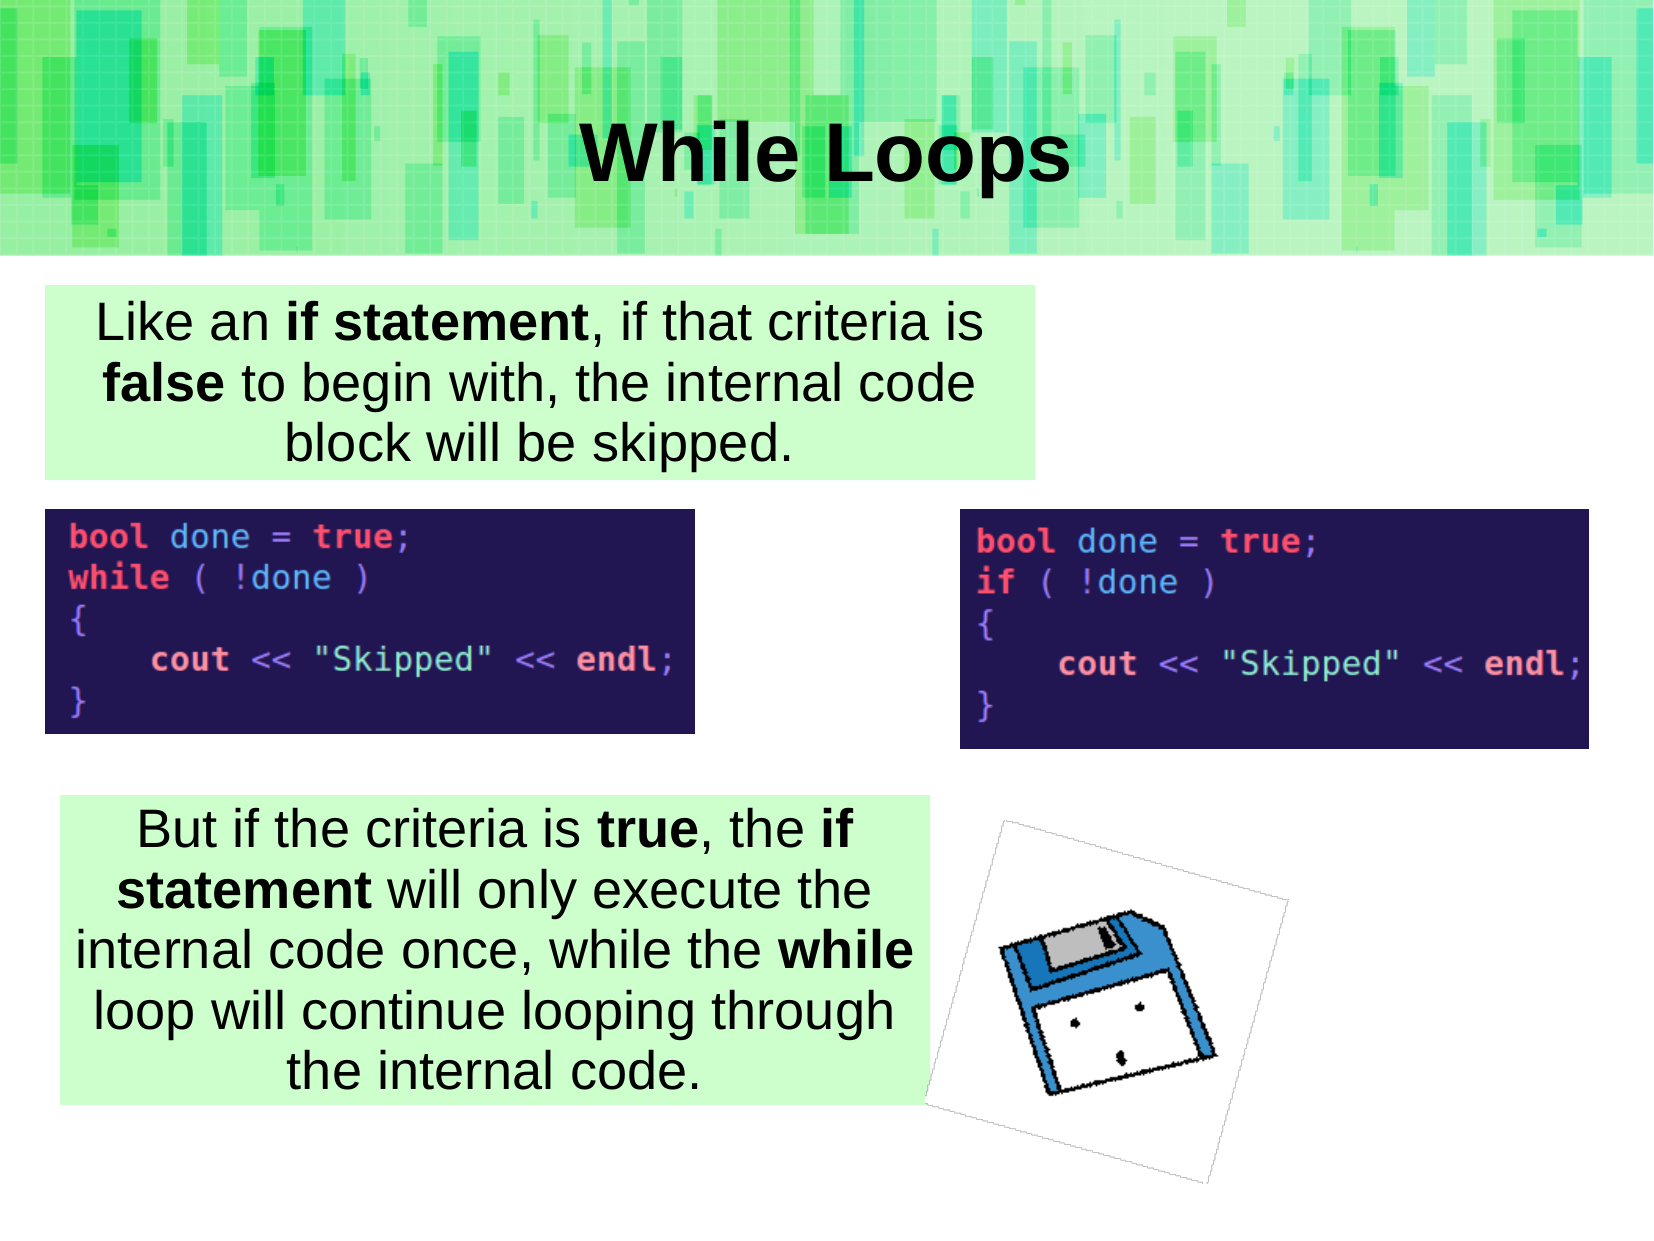

# While Loops
Like an if statement, if that criteria is false to begin with, the internal code block will be skipped.
But if the criteria is true, the if statement will only execute the internal code once, while the while loop will continue looping through the internal code.